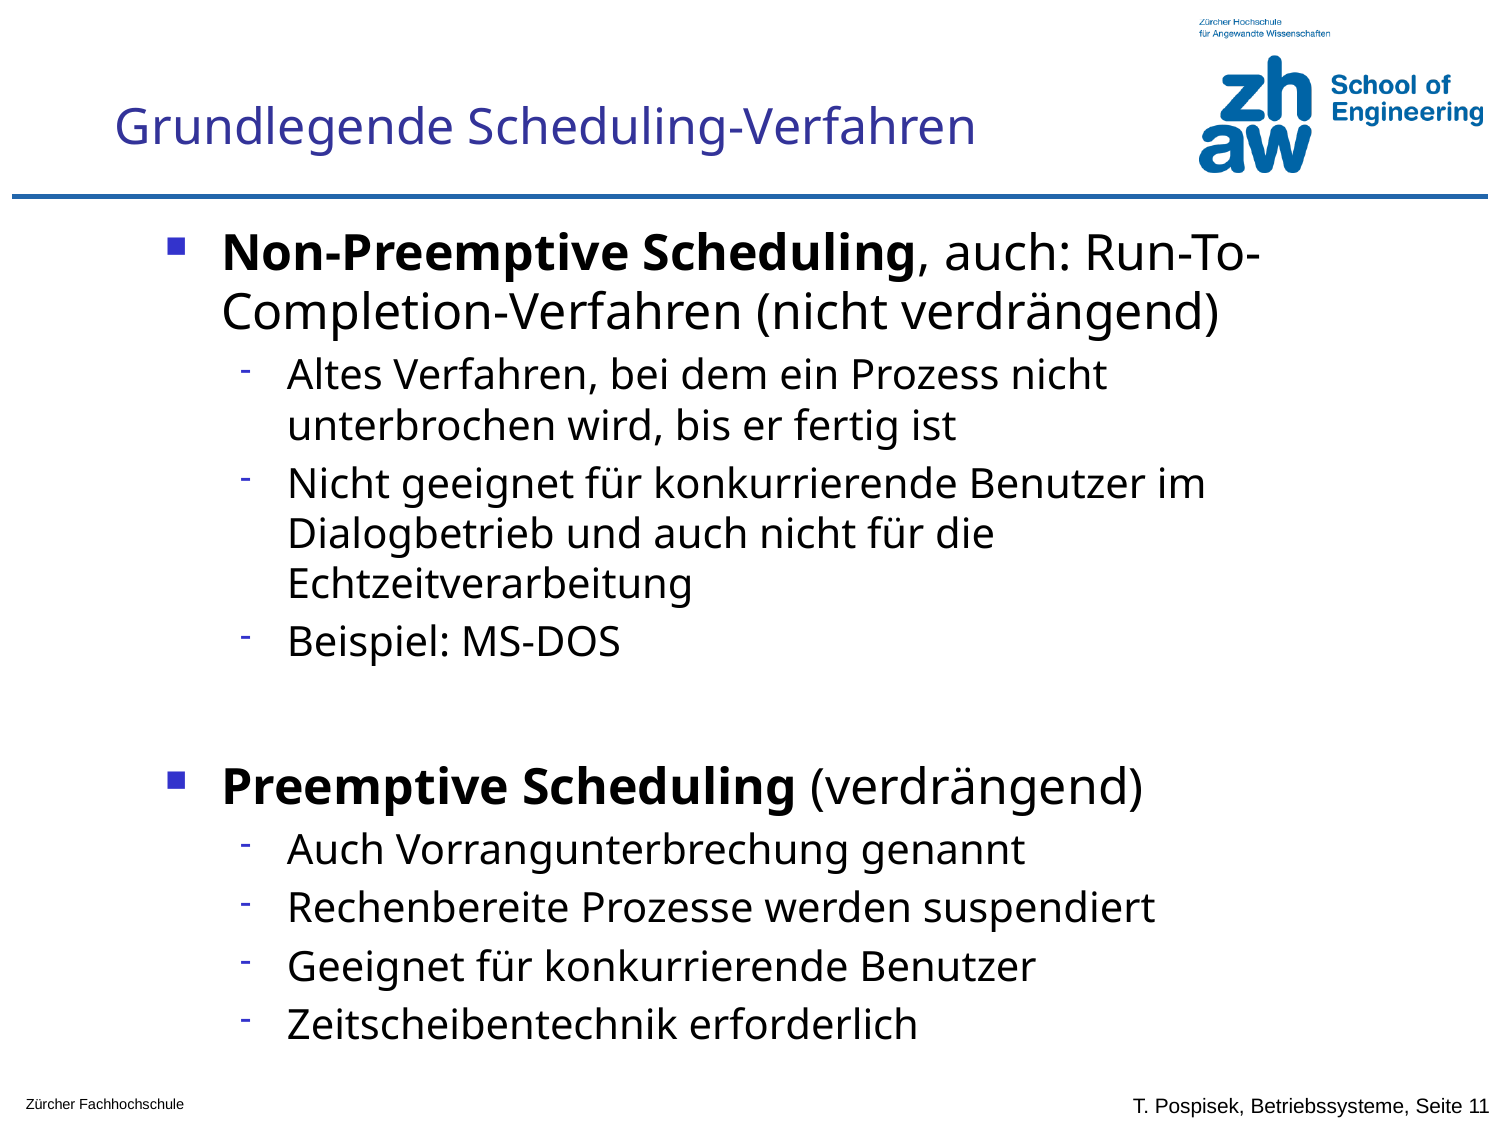

# Grundlegende Scheduling-Verfahren
Non-Preemptive Scheduling, auch: Run-To-Completion-Verfahren (nicht verdrängend)
Altes Verfahren, bei dem ein Prozess nicht unterbrochen wird, bis er fertig ist
Nicht geeignet für konkurrierende Benutzer im Dialogbetrieb und auch nicht für die Echtzeitverarbeitung
Beispiel: MS-DOS
Preemptive Scheduling (verdrängend)
Auch Vorrangunterbrechung genannt
Rechenbereite Prozesse werden suspendiert
Geeignet für konkurrierende Benutzer
Zeitscheibentechnik erforderlich